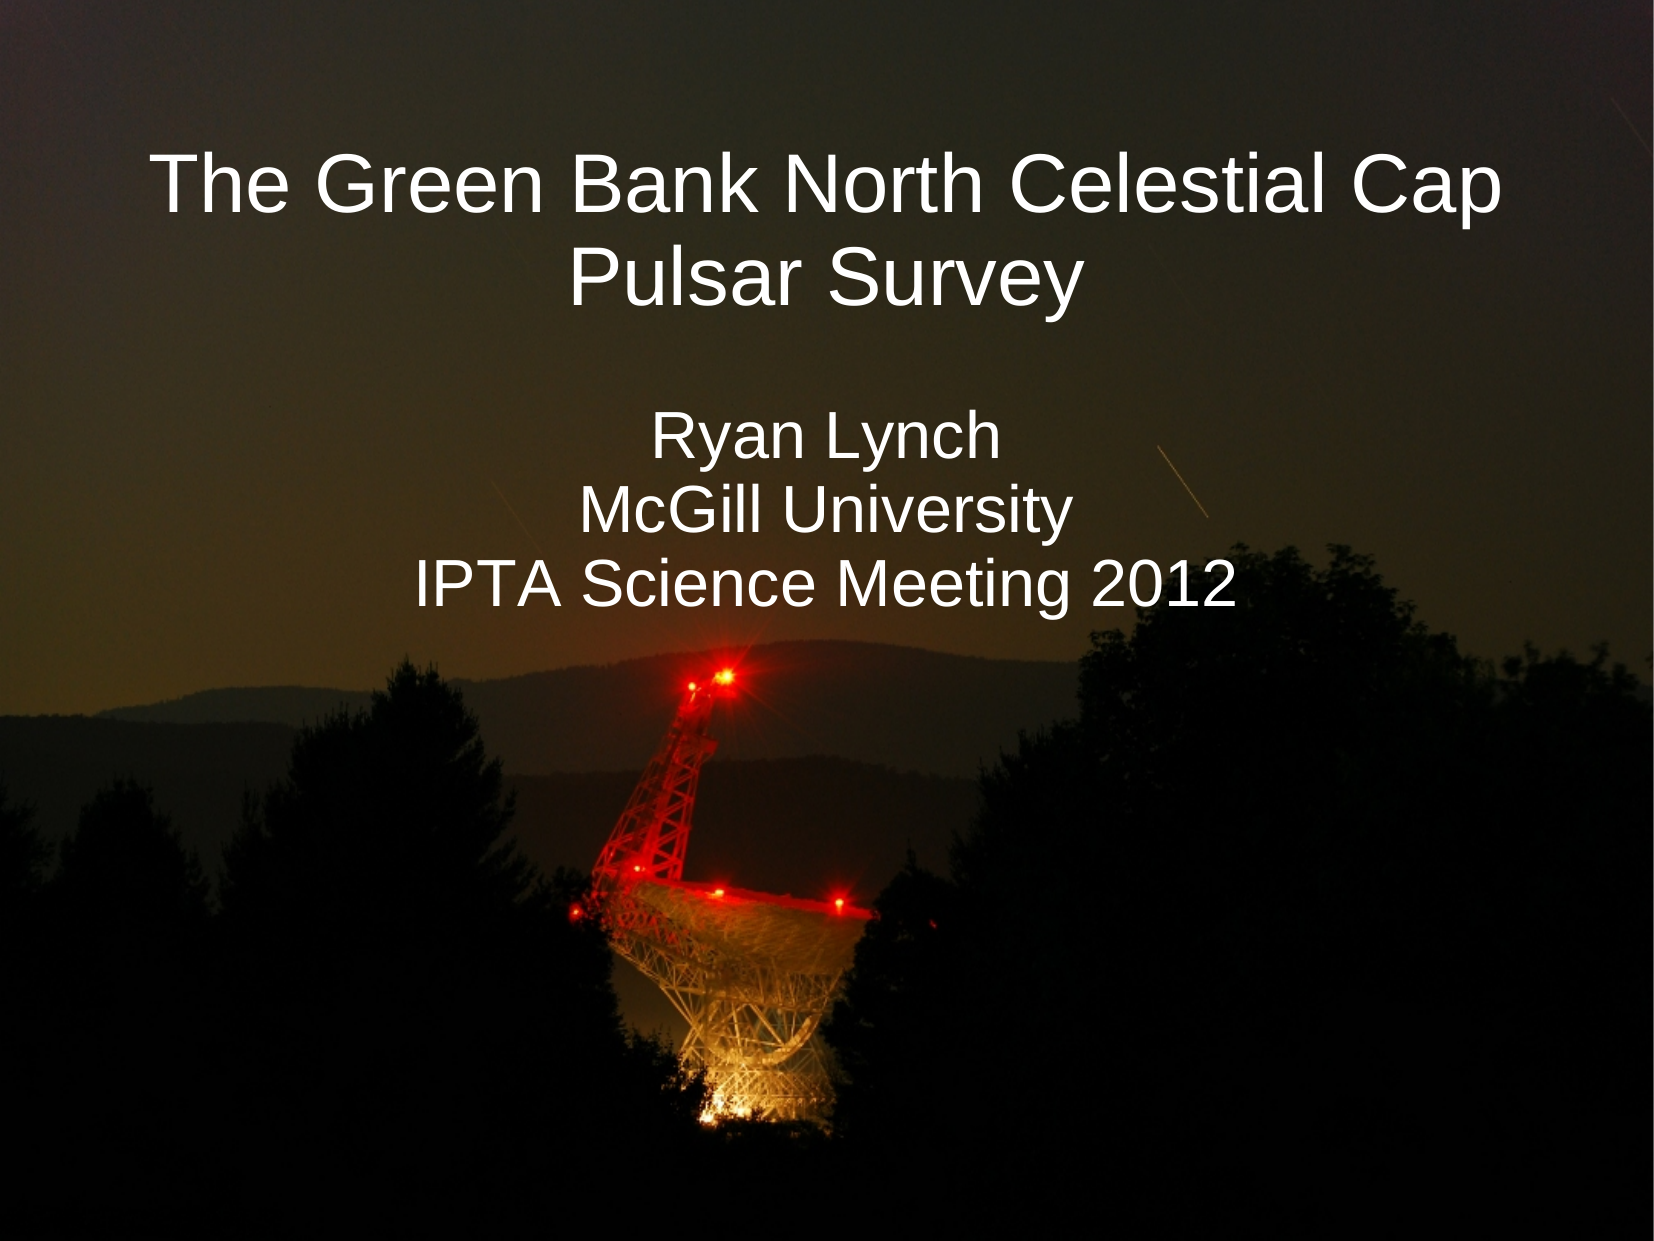

The Green Bank North Celestial Cap Pulsar Survey
Ryan Lynch
McGill University
IPTA Science Meeting 2012